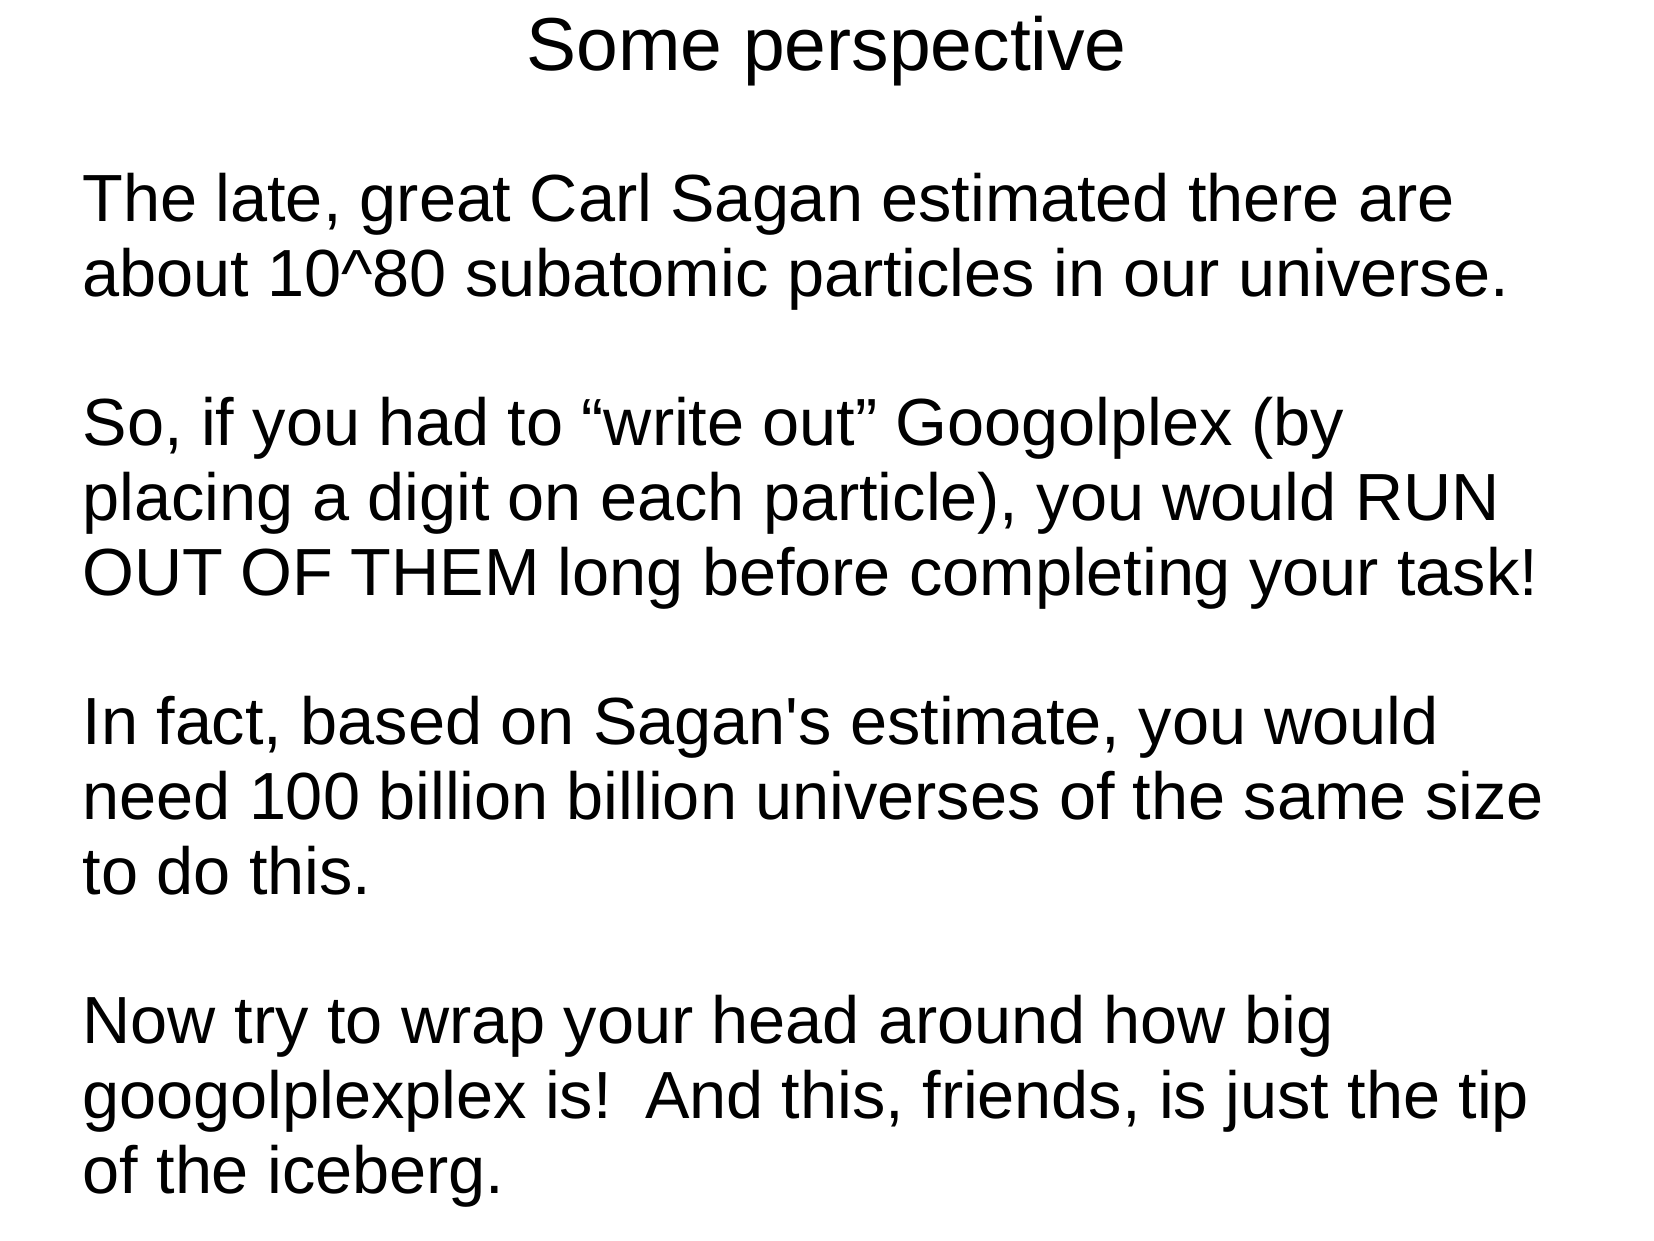

# Some perspective
The late, great Carl Sagan estimated there are about 10^80 subatomic particles in our universe.
So, if you had to “write out” Googolplex (by placing a digit on each particle), you would RUN OUT OF THEM long before completing your task!
In fact, based on Sagan's estimate, you would need 100 billion billion universes of the same size to do this.
Now try to wrap your head around how big googolplexplex is! And this, friends, is just the tip of the iceberg.